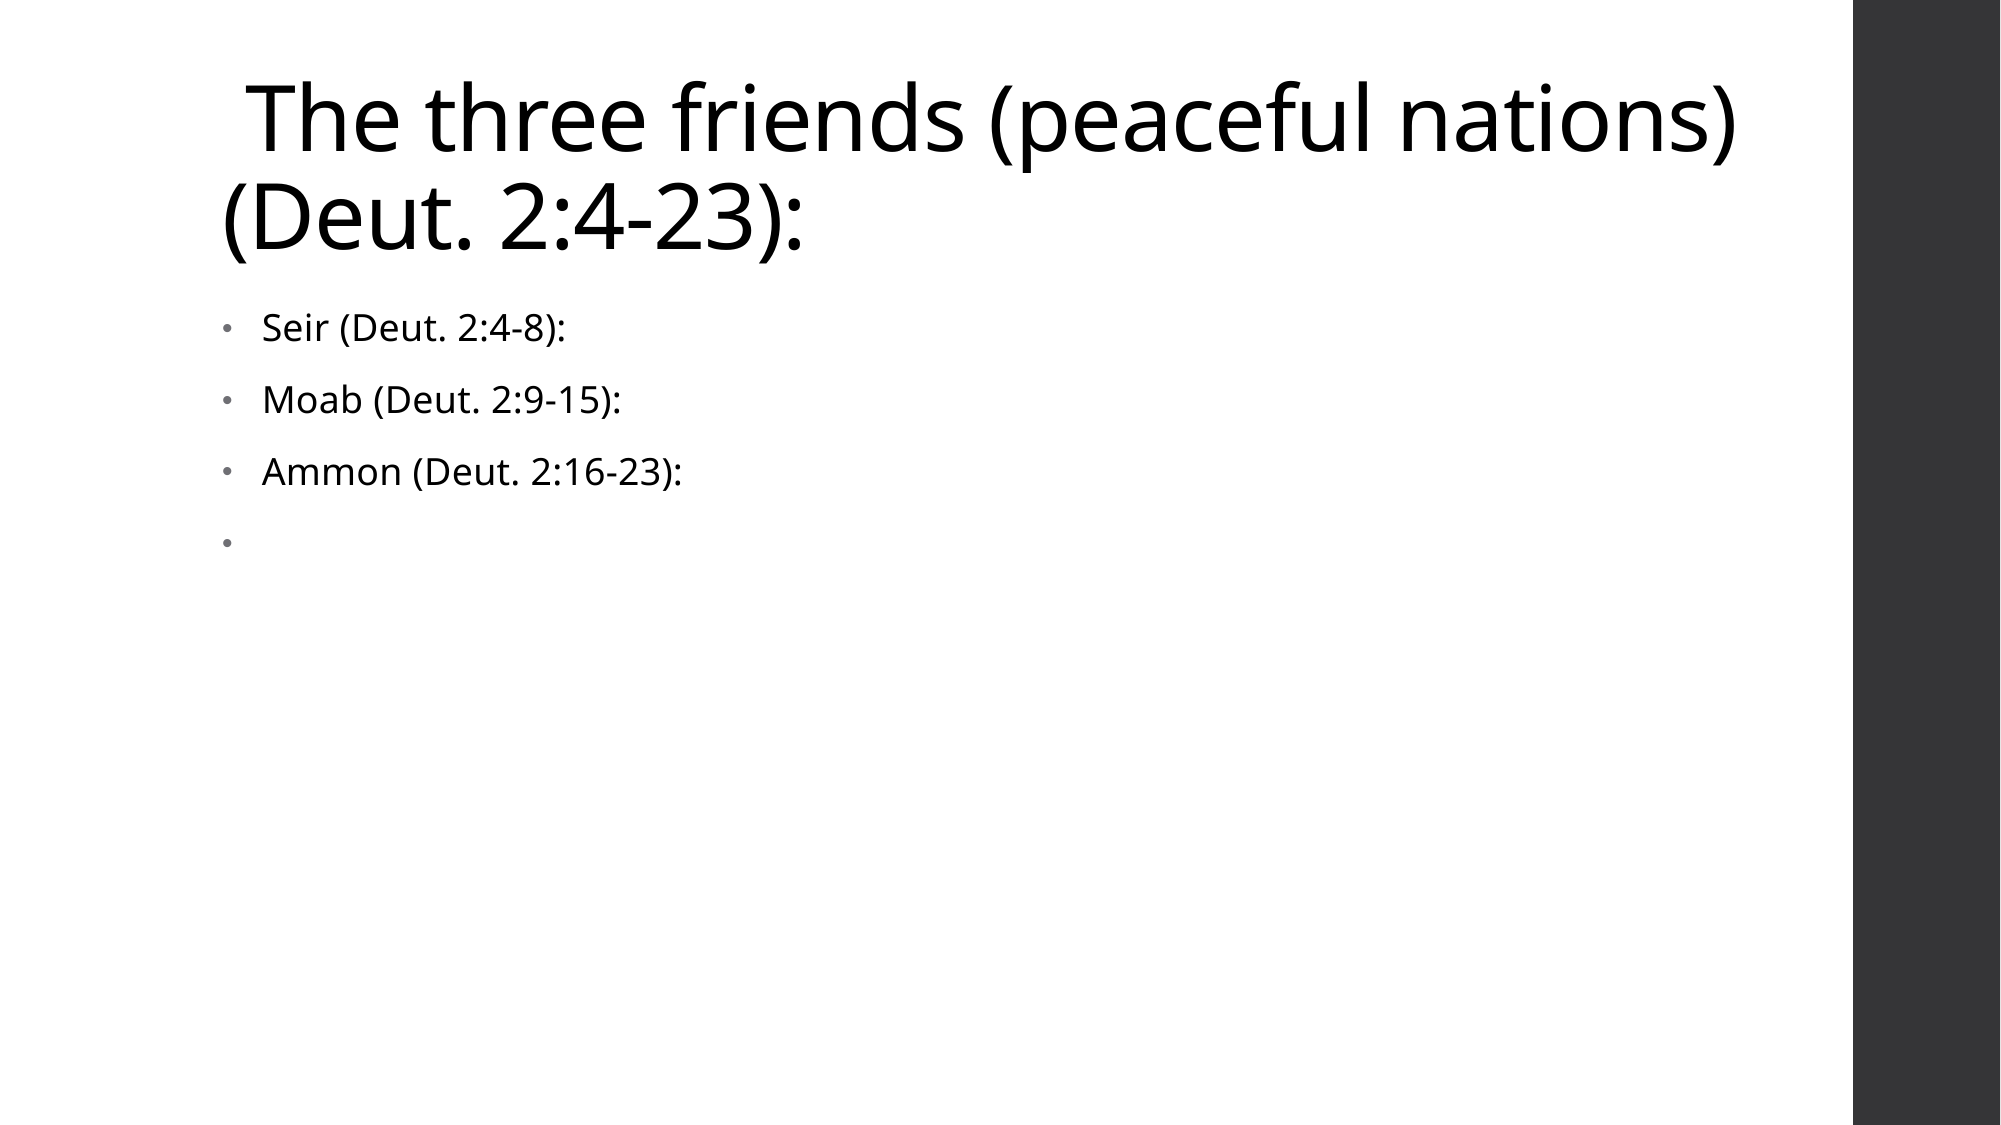

# The three friends (peaceful nations) (Deut. 2:4-23):
 Seir (Deut. 2:4-8):
 Moab (Deut. 2:9-15):
 Ammon (Deut. 2:16-23):